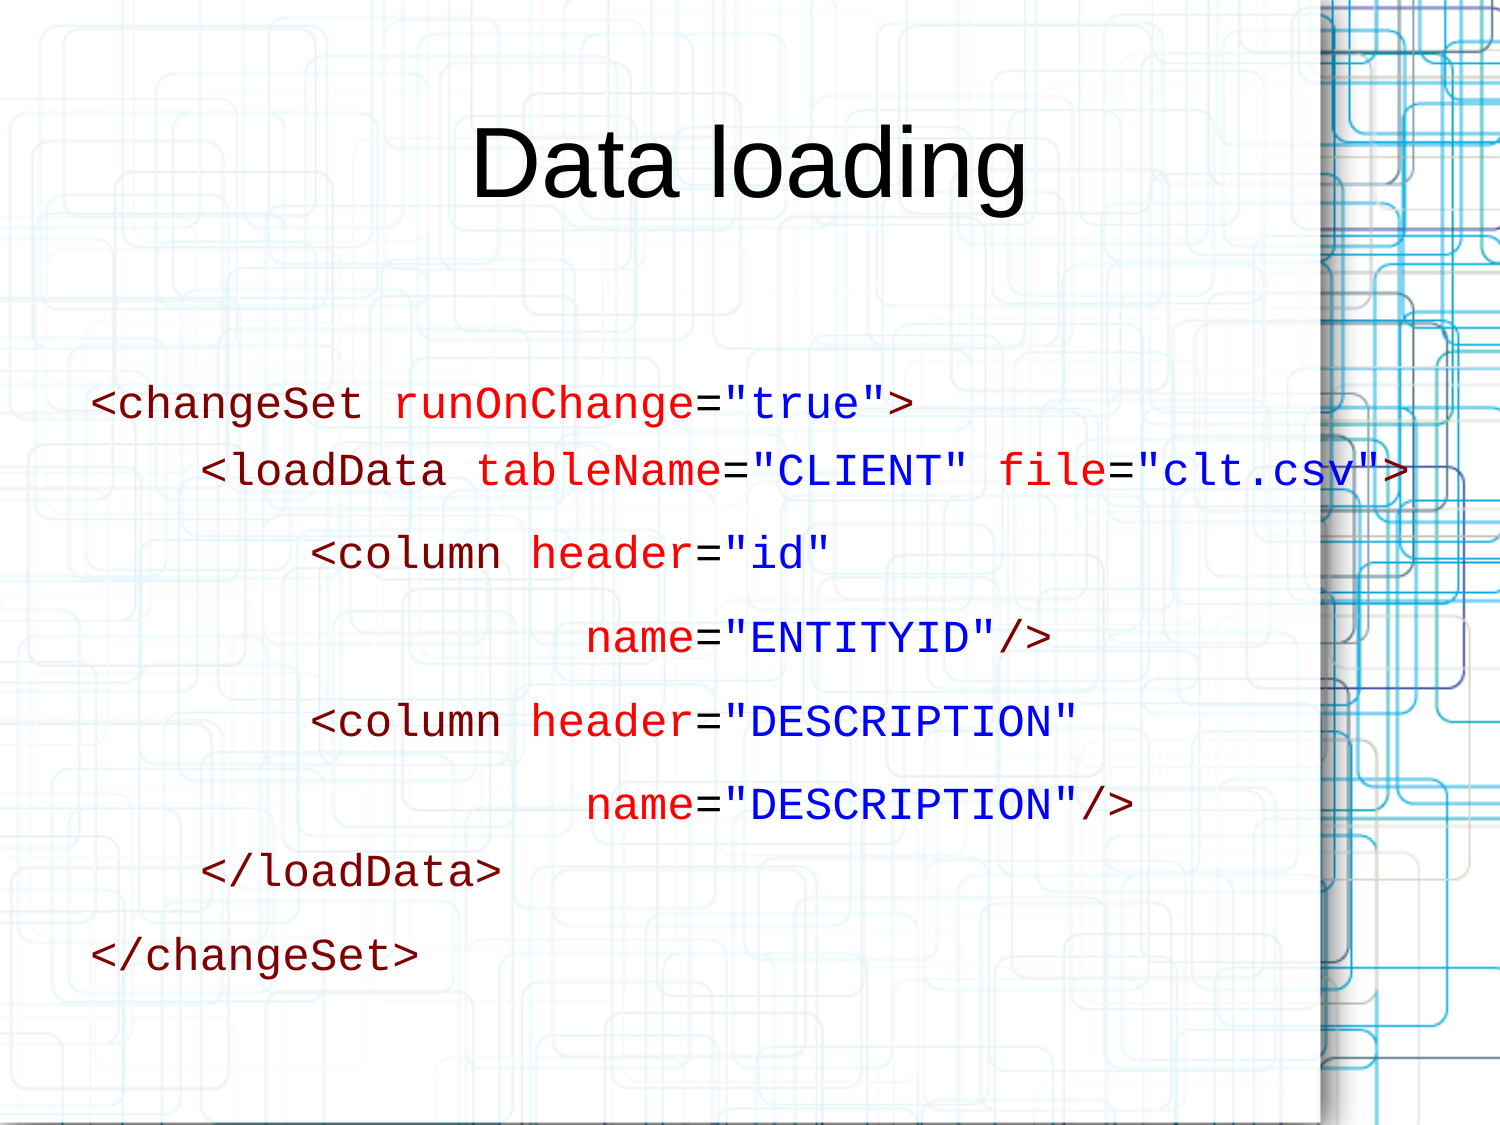

# Data loading
<changeSet runOnChange="true">
 <loadData tableName="CLIENT" file="clt.csv">
 <column header="id"
 name="ENTITYID"/>
 <column header="DESCRIPTION"
 name="DESCRIPTION"/>
 </loadData>
</changeSet>